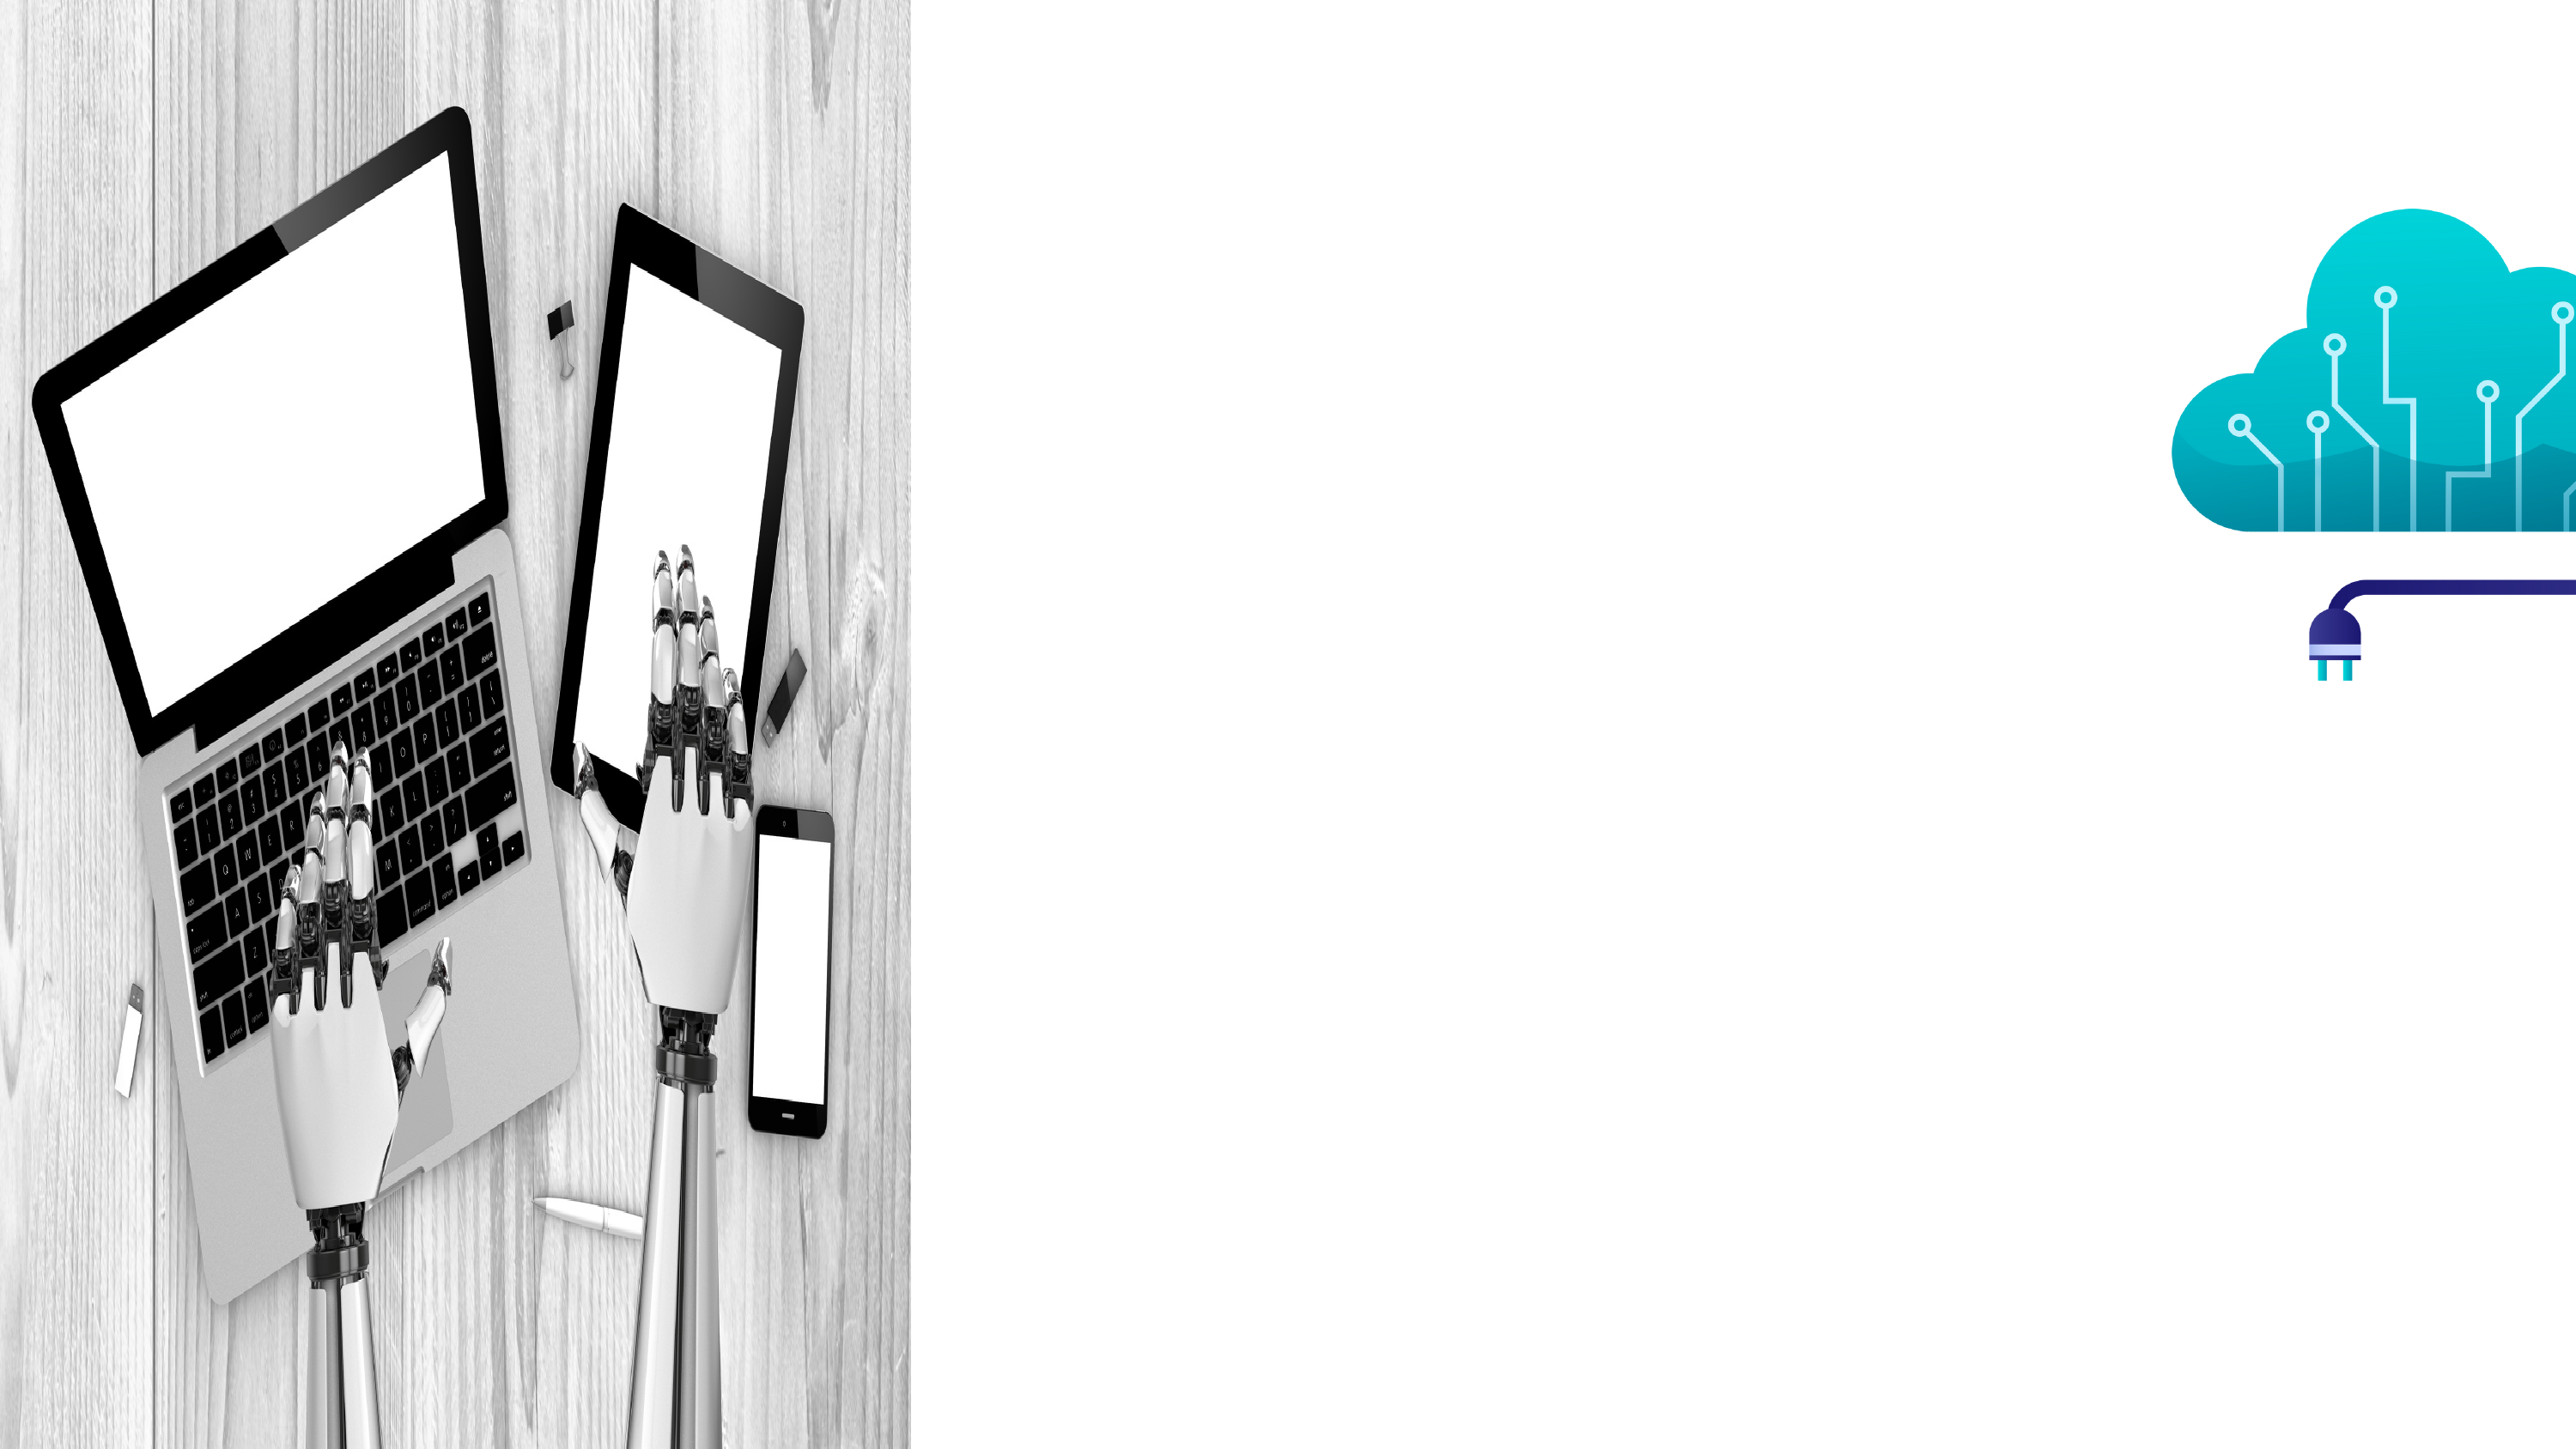

CONTACTO
Correo electrónico
roboinformacion@gmail.com
Página web
www.unsitiogenial.es
Teléfono
5539555080